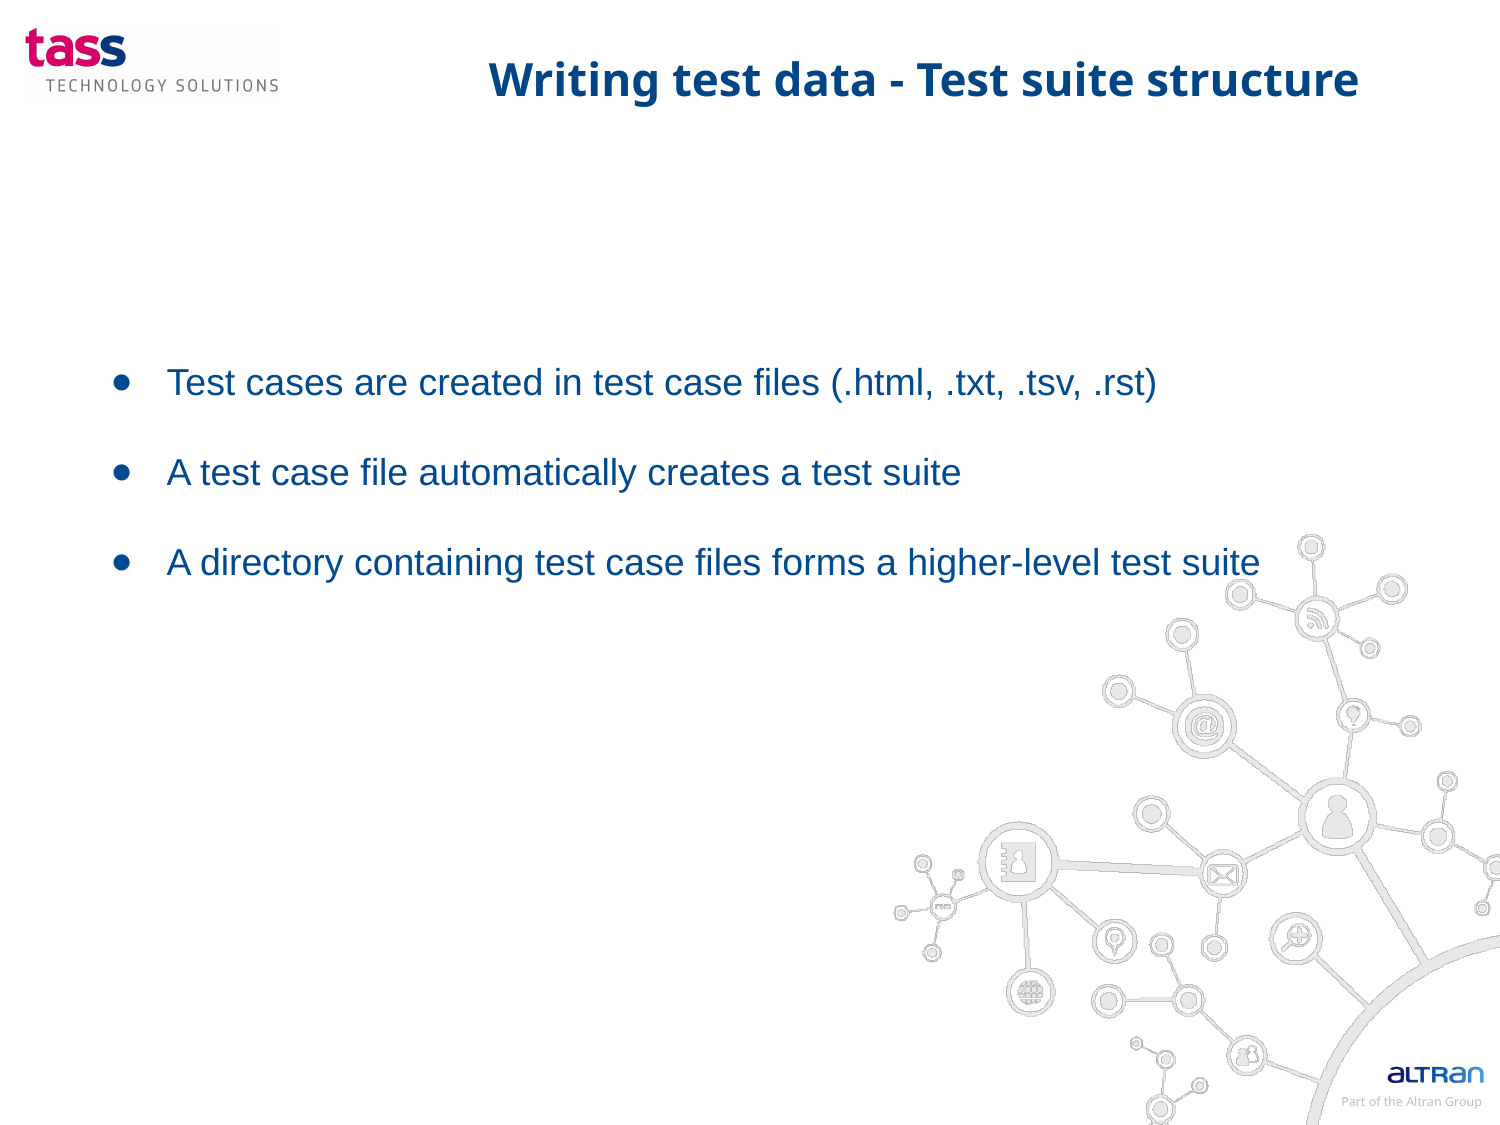

# Writing test data - Test suite structure
Test cases are created in test case files (.html, .txt, .tsv, .rst)
A test case file automatically creates a test suite
A directory containing test case files forms a higher-level test suite